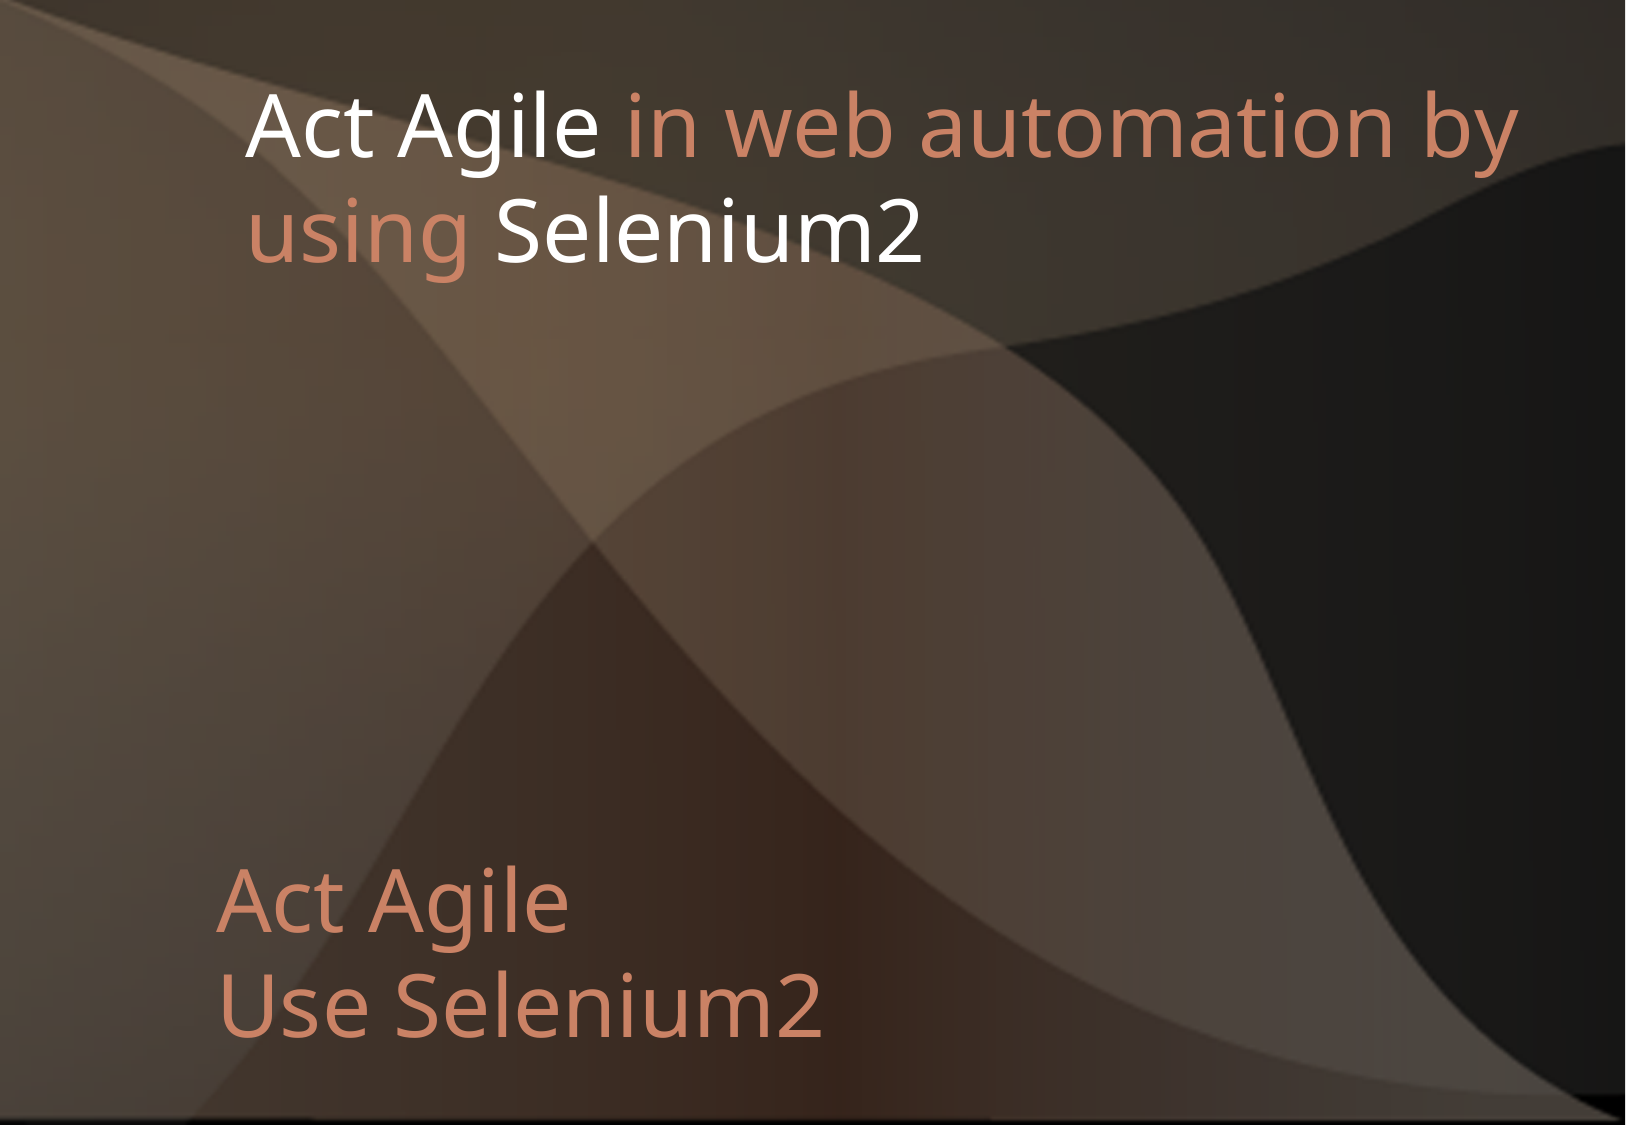

# Act Agile in web automation by using Selenium2
Act Agile
Use Selenium2